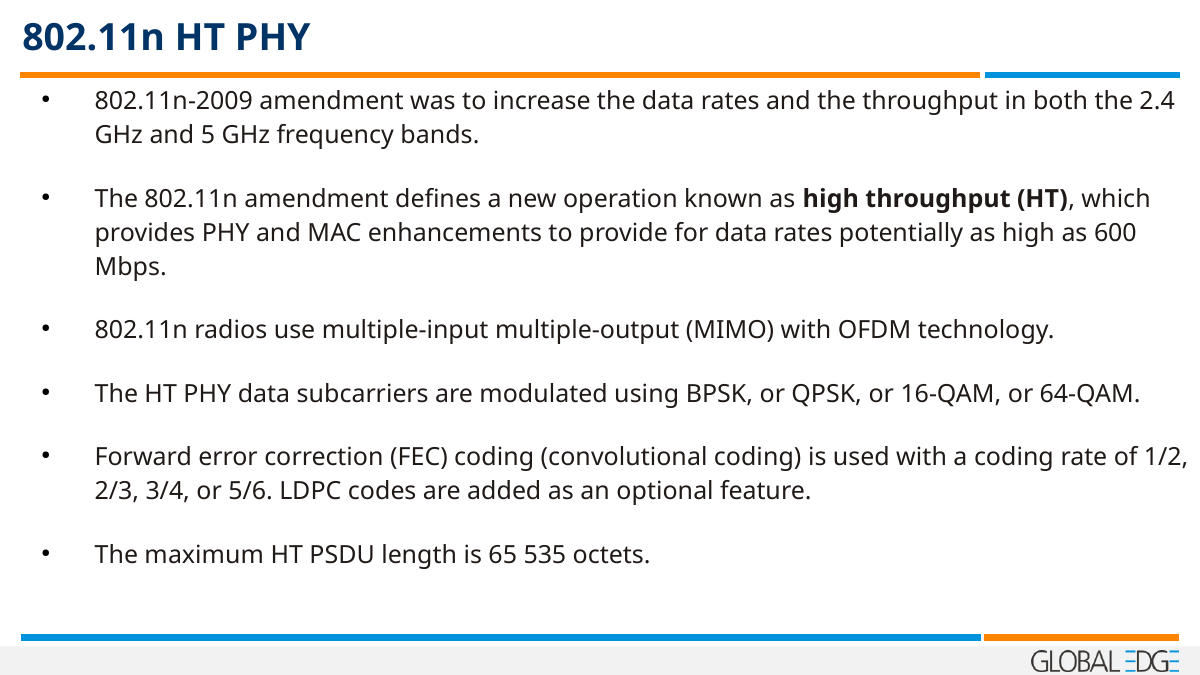

# 802.11n HT PHY
802.11n-2009 amendment was to increase the data rates and the throughput in both the 2.4 GHz and 5 GHz frequency bands.
The 802.11n amendment defines a new operation known as high throughput (HT), which provides PHY and MAC enhancements to provide for data rates potentially as high as 600 Mbps.
802.11n radios use multiple-input multiple-output (MIMO) with OFDM technology.
The HT PHY data subcarriers are modulated using BPSK, or QPSK, or 16-QAM, or 64-QAM.
Forward error correction (FEC) coding (convolutional coding) is used with a coding rate of 1/2, 2/3, 3/4, or 5/6. LDPC codes are added as an optional feature.
The maximum HT PSDU length is 65 535 octets.